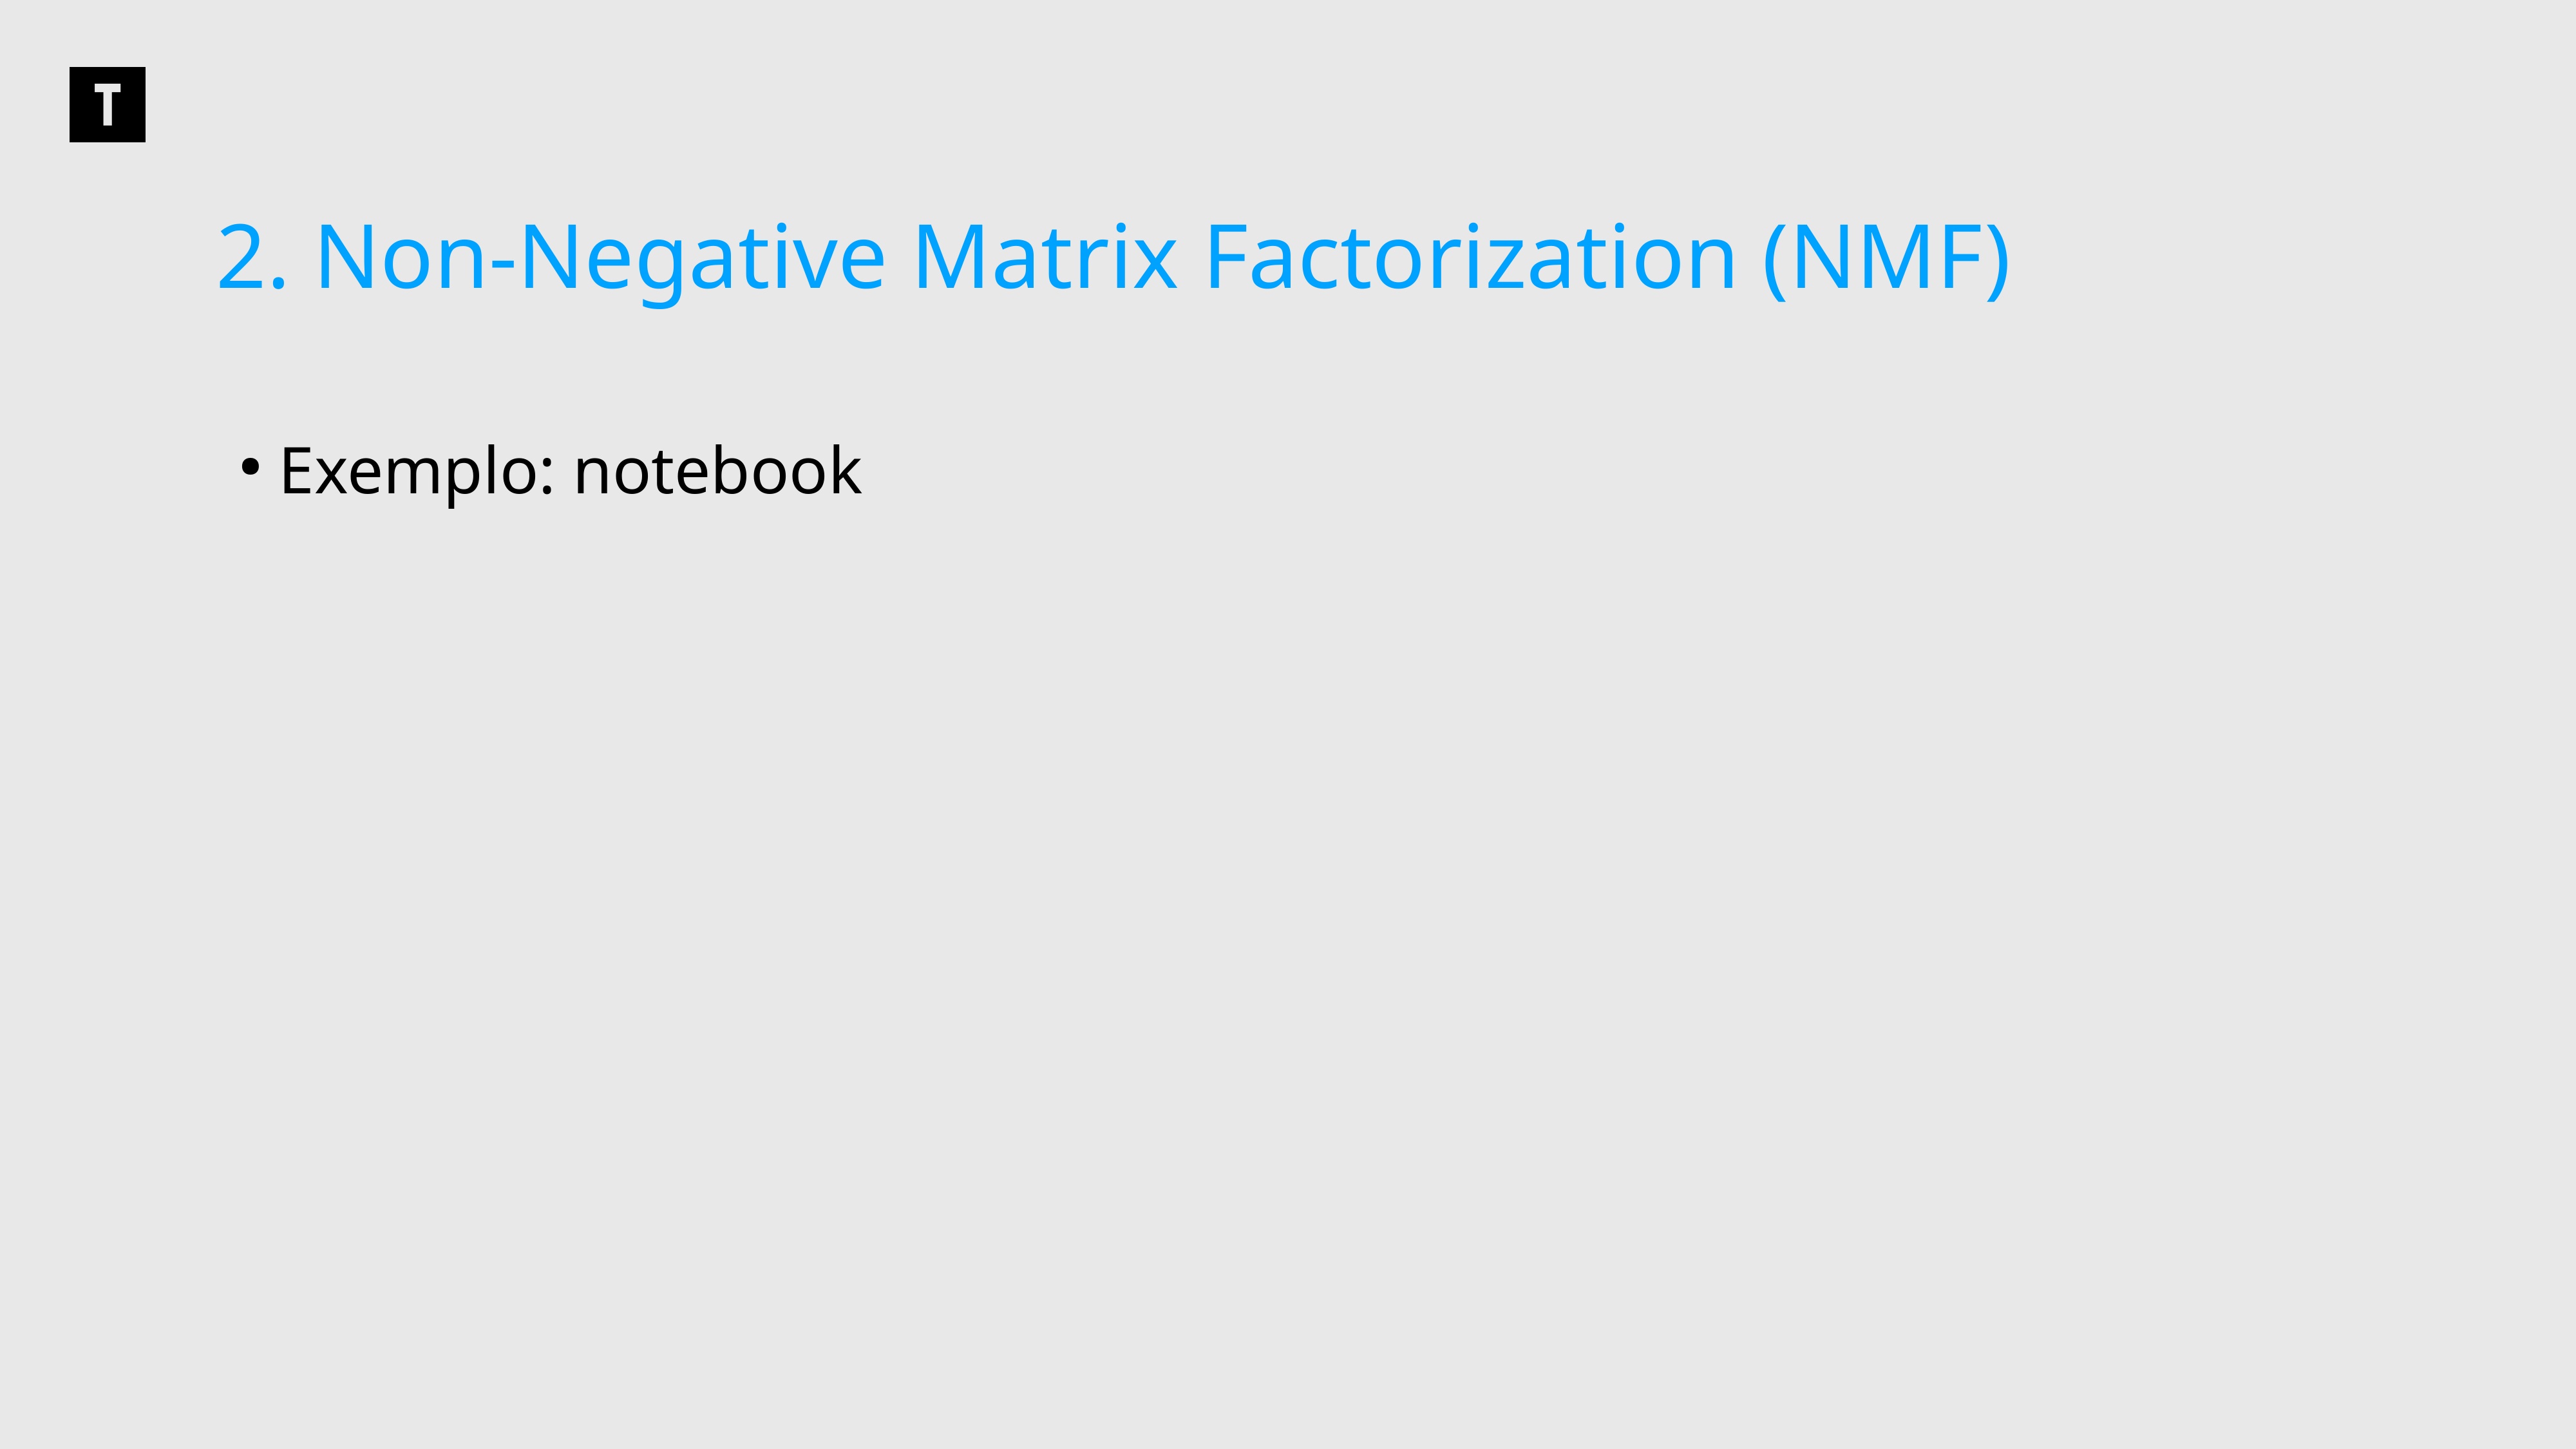

2. Non-Negative Matrix Factorization (NMF)
 Exemplo: notebook